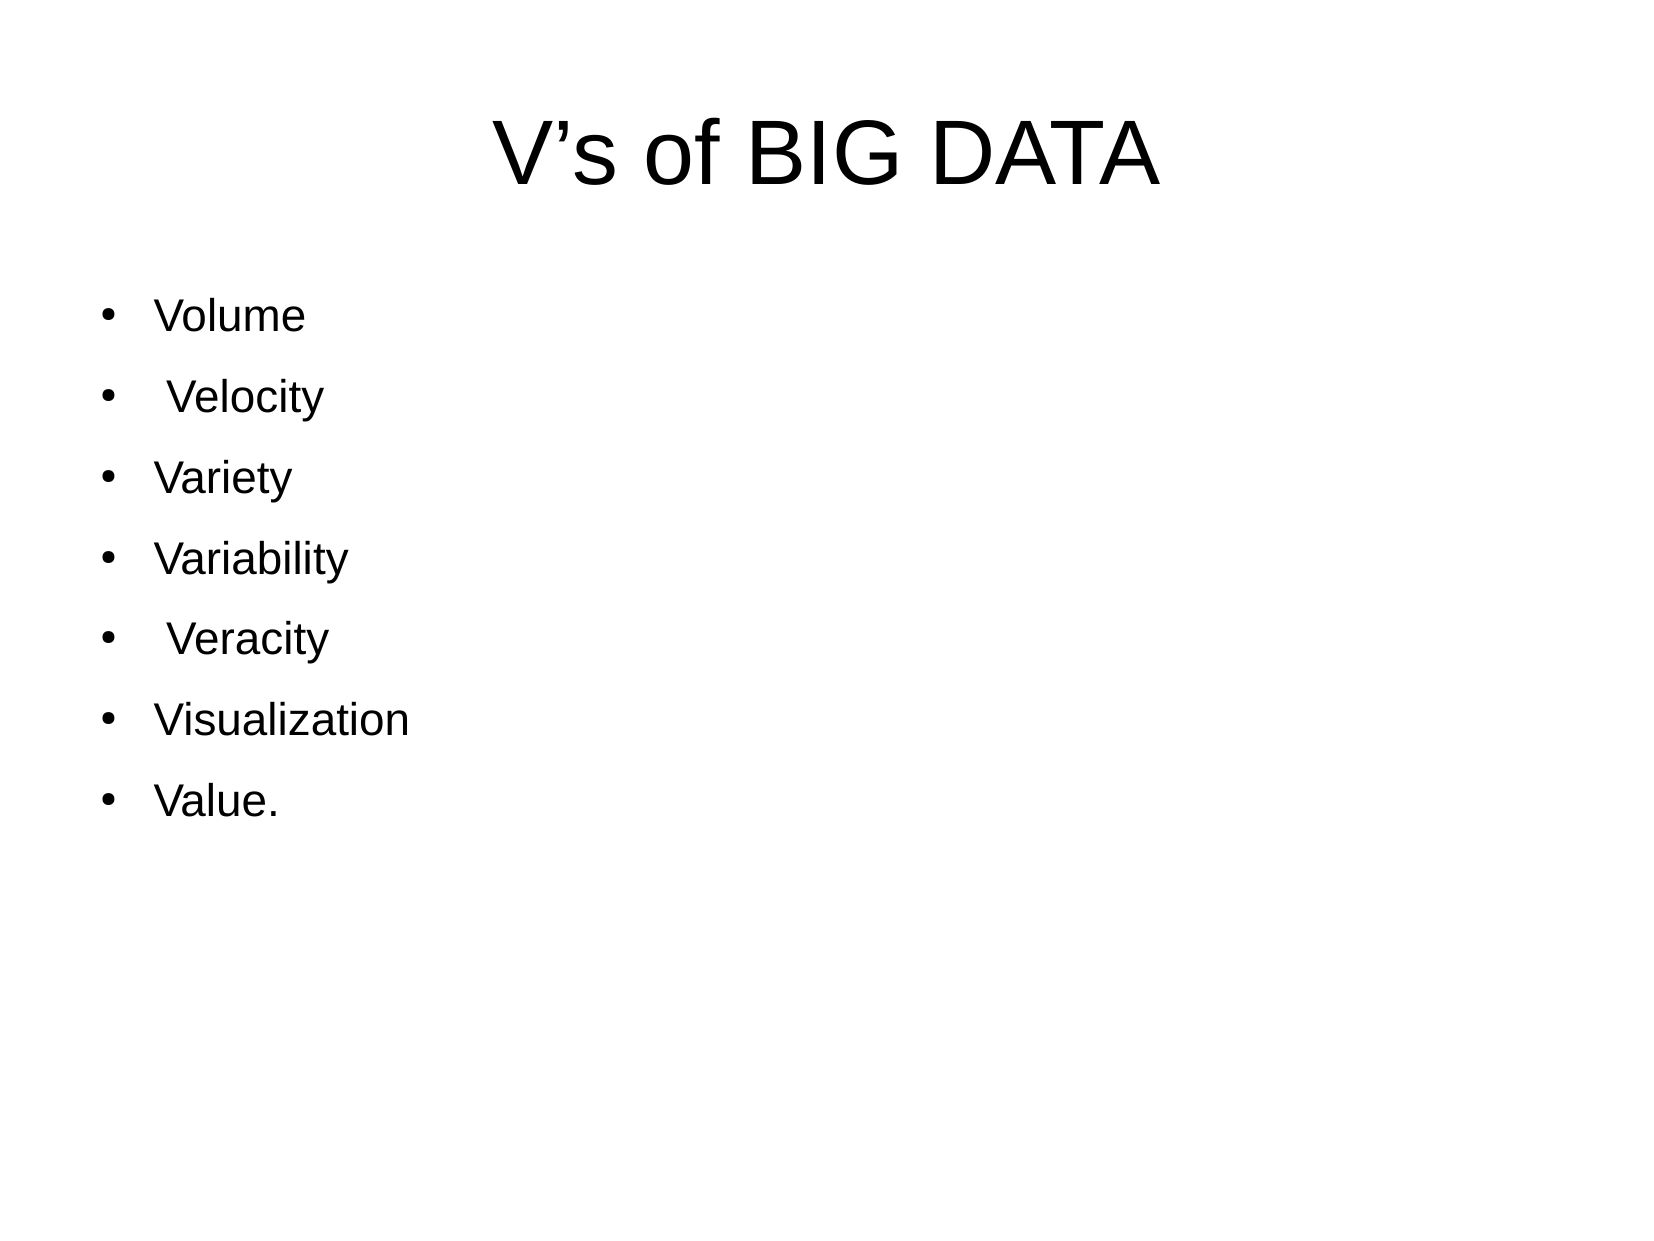

# V’s of BIG DATA
Volume
 Velocity
Variety
Variability
 Veracity
Visualization
Value.